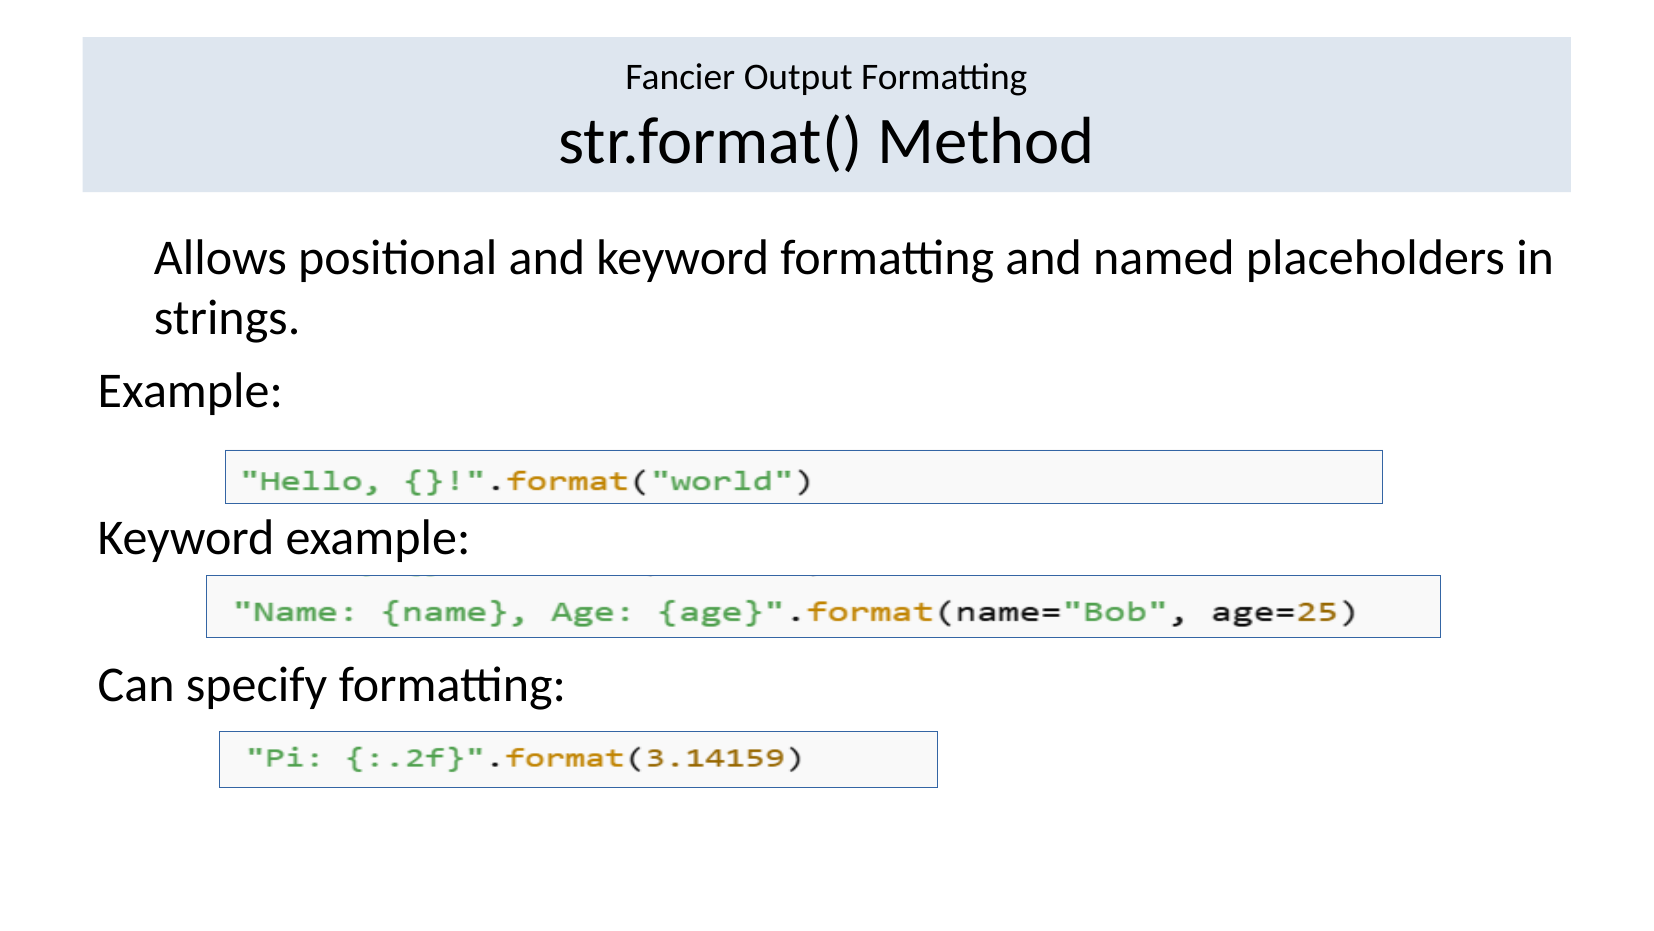

# Fancier Output Formatting str.format() Method
Allows positional and keyword formatting and named placeholders in strings.
Example:
Keyword example:
Can specify formatting: